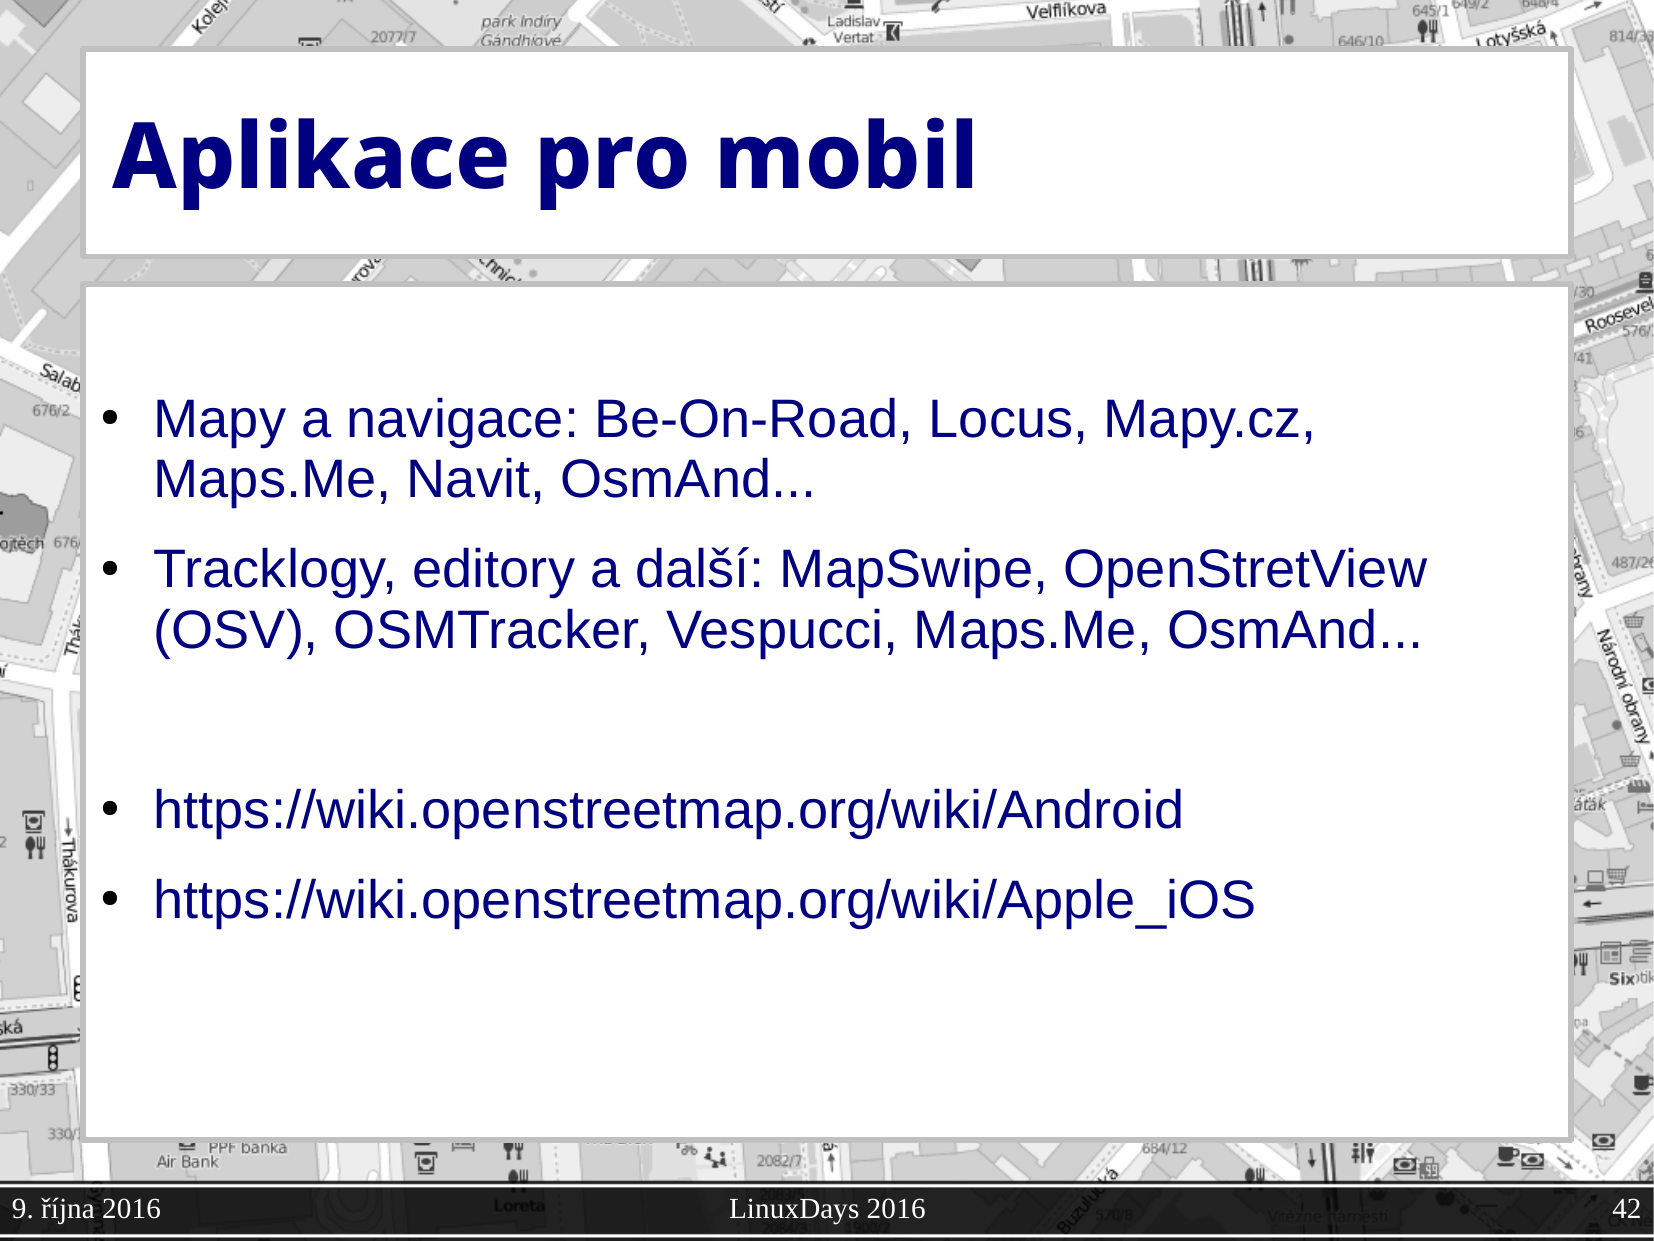

# Aplikace pro mobil
Mapy a navigace: Be-On-Road, Locus, Mapy.cz, Maps.Me, Navit, OsmAnd...
Tracklogy, editory a další: MapSwipe, OpenStretView (OSV), OSMTracker, Vespucci, Maps.Me, OsmAnd...
https://wiki.openstreetmap.org/wiki/Android
https://wiki.openstreetmap.org/wiki/Apple_iOS
18. listopadu 2015
Marián Kyral - GISday 2015, Praha
42